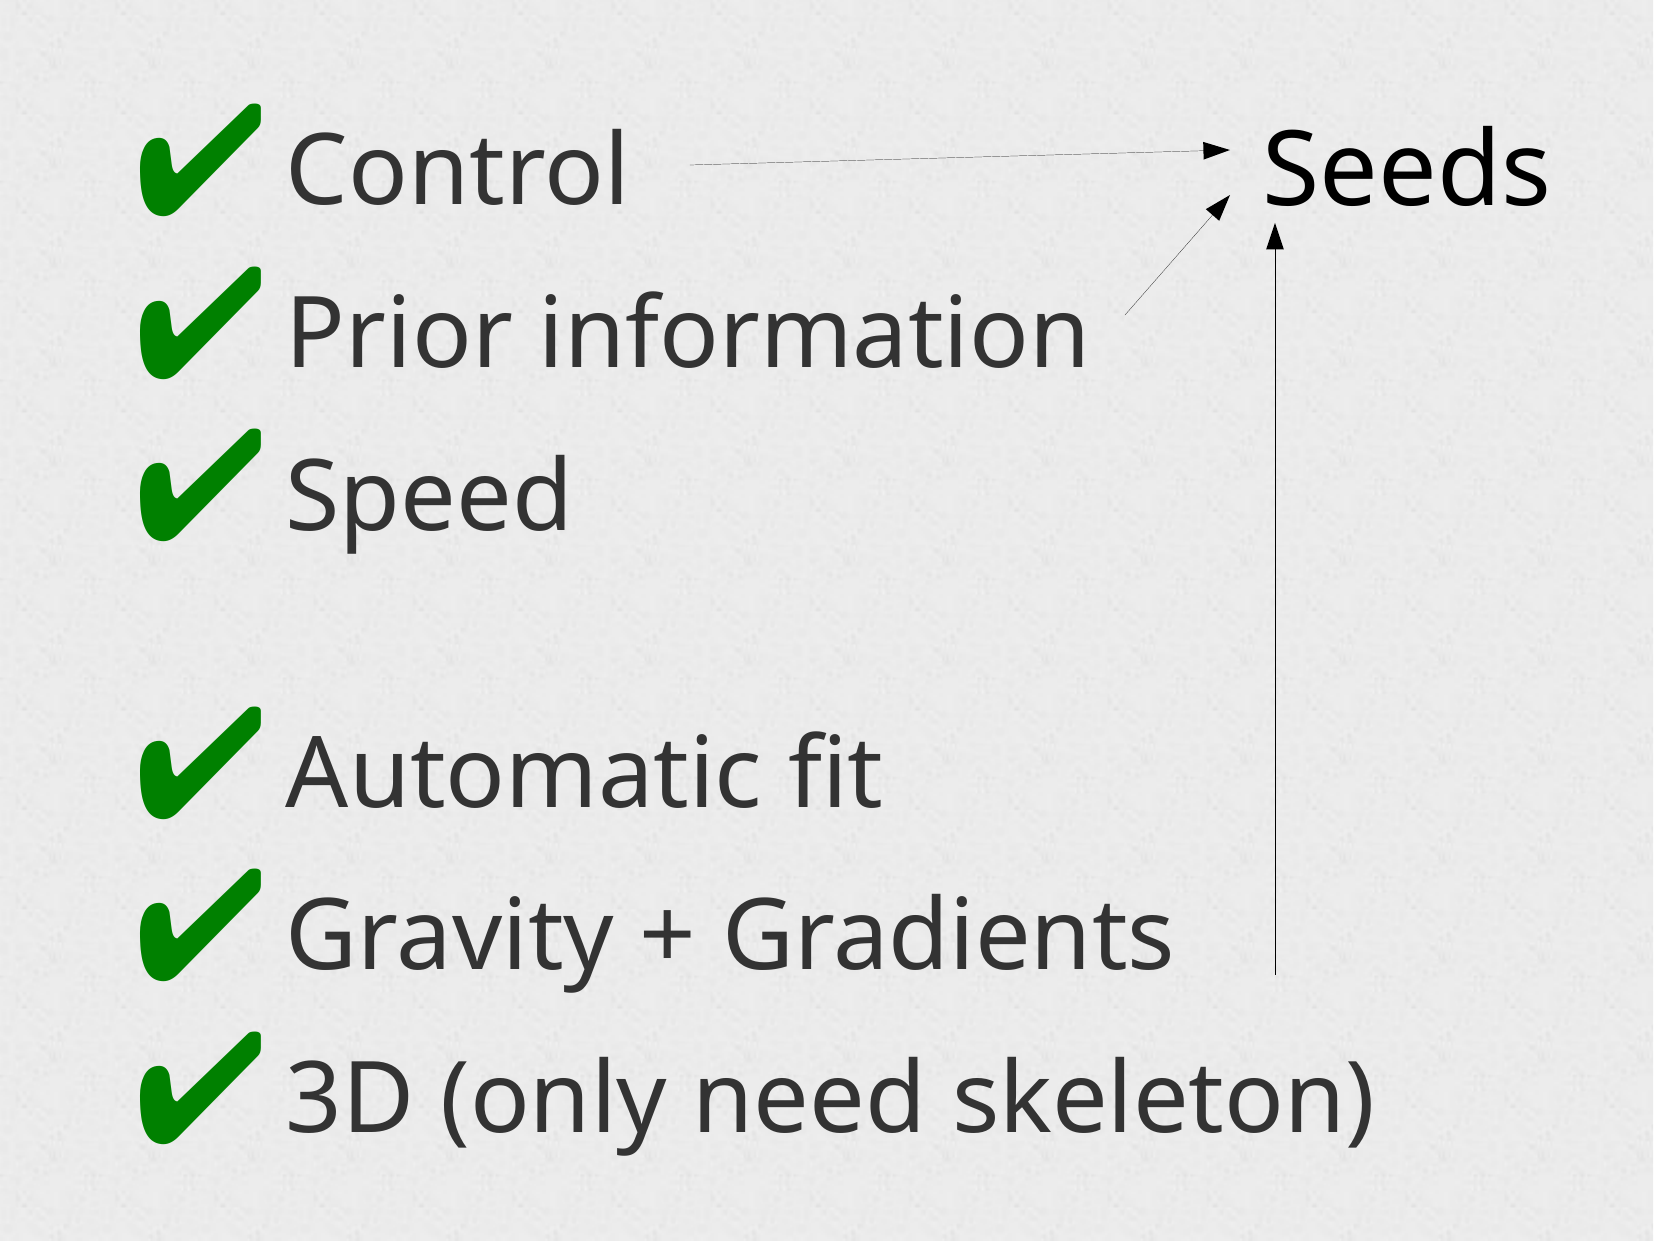

Seeds
# Control
 Prior information
 Speed
 Automatic fit
 Gravity + Gradients
 3D (only need skeleton)